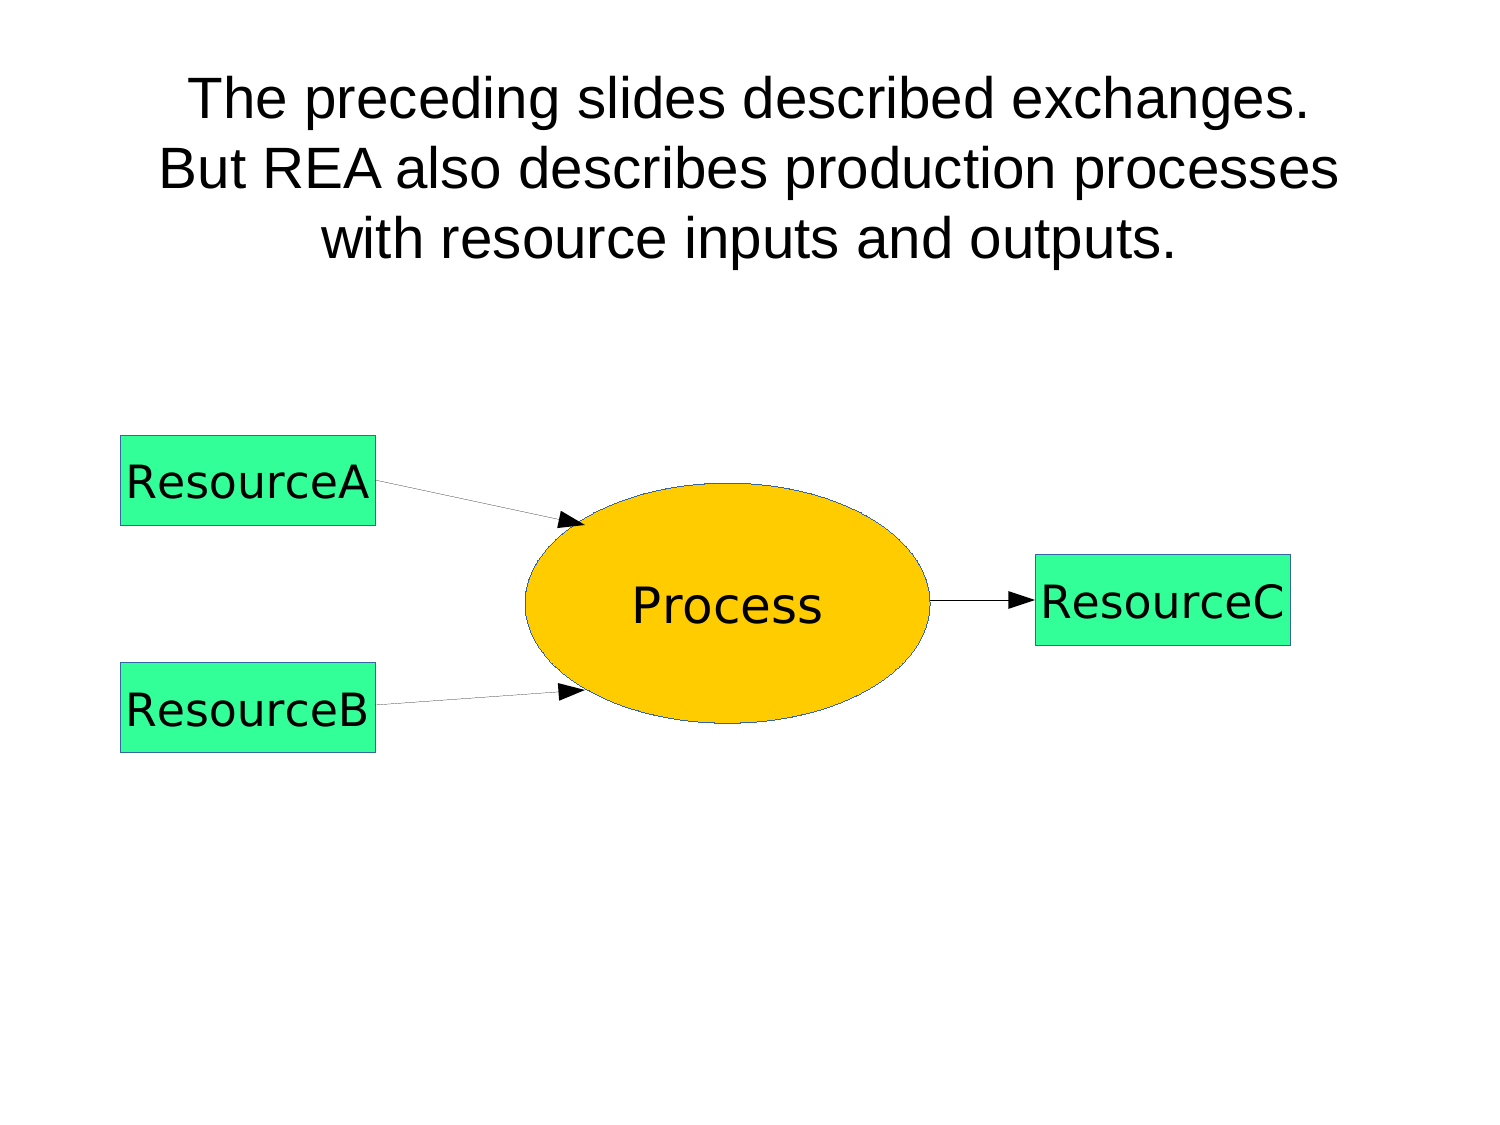

# The preceding slides described exchanges. But REA also describes production processes with resource inputs and outputs.
ResourceA
Process
ResourceC
ResourceB